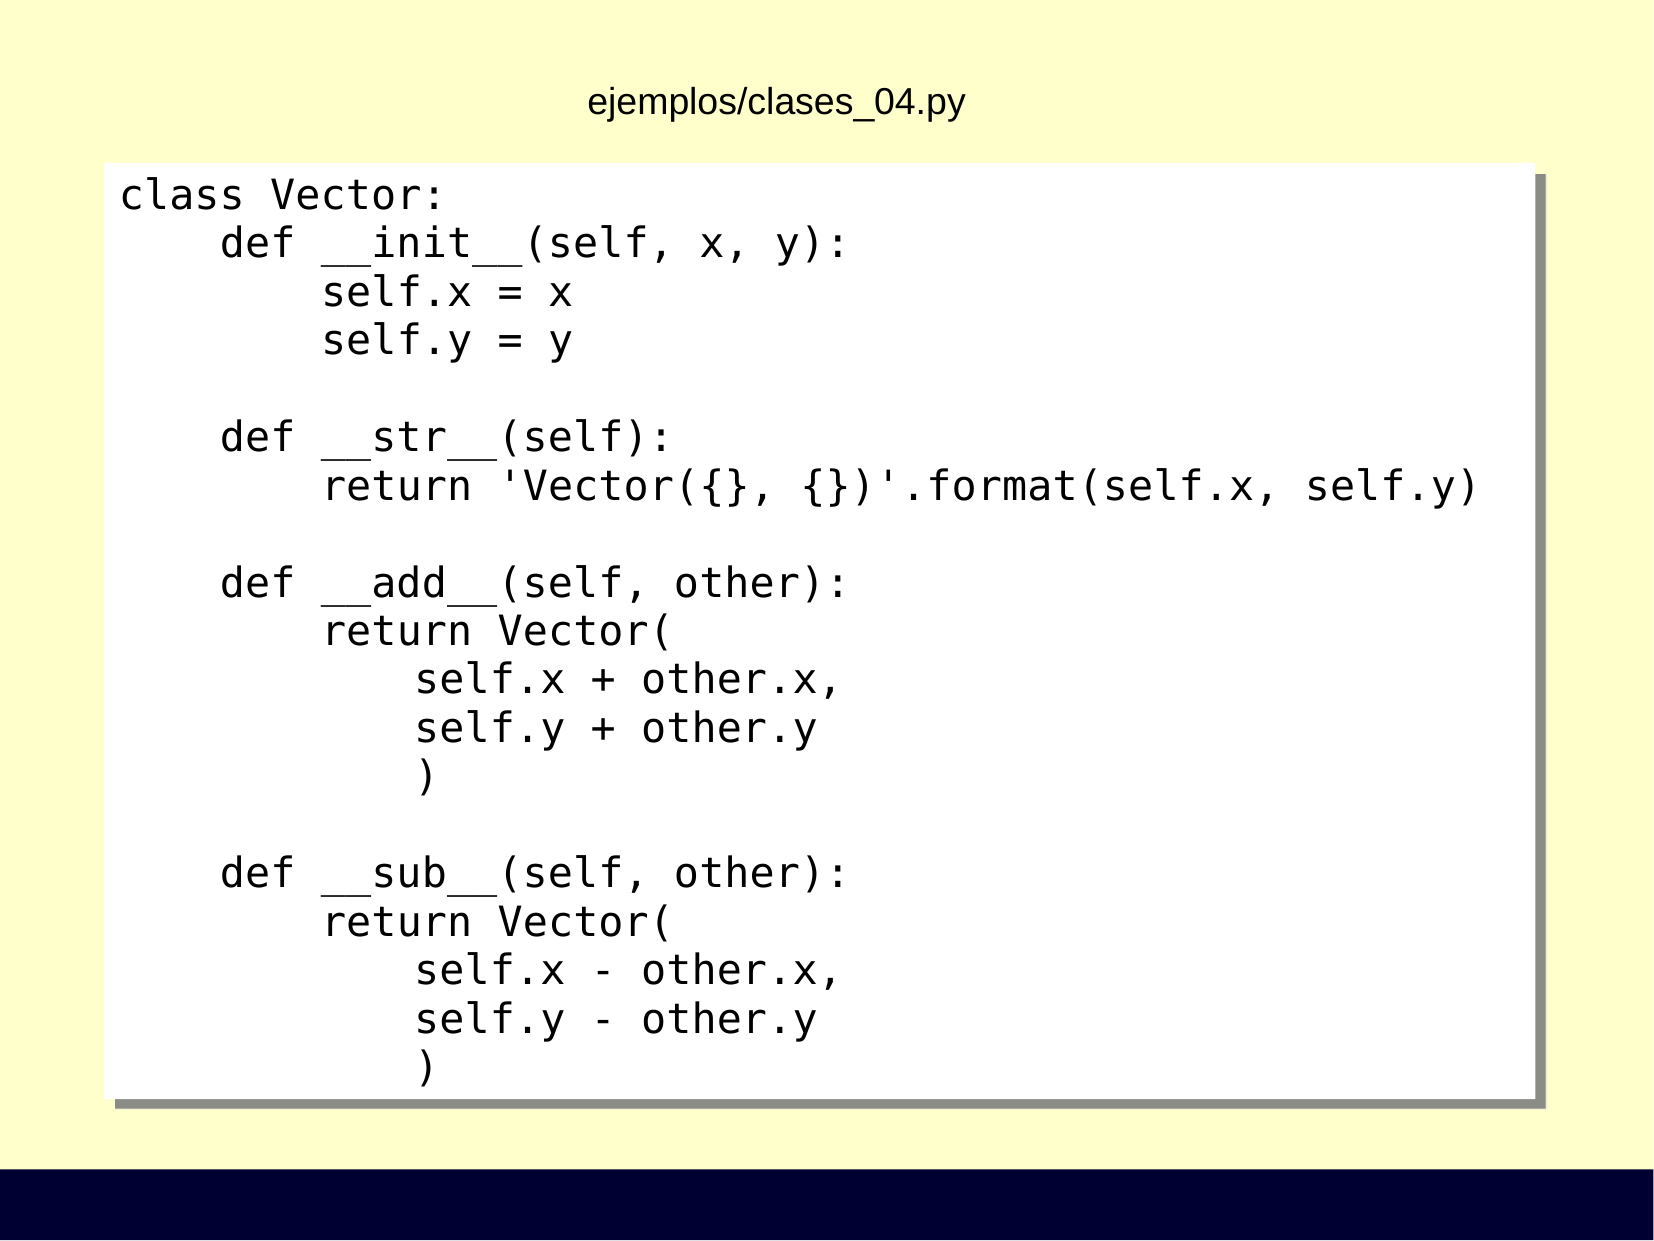

ejemplos/clases_04.py
class Vector:
 def __init__(self, x, y):
 self.x = x
 self.y = y
 def __str__(self):
 return 'Vector({}, {})'.format(self.x, self.y)
 def __add__(self, other):
 return Vector(
				self.x + other.x,
				self.y + other.y
				)
 def __sub__(self, other):
 return Vector(
				self.x - other.x,
				self.y - other.y
				)